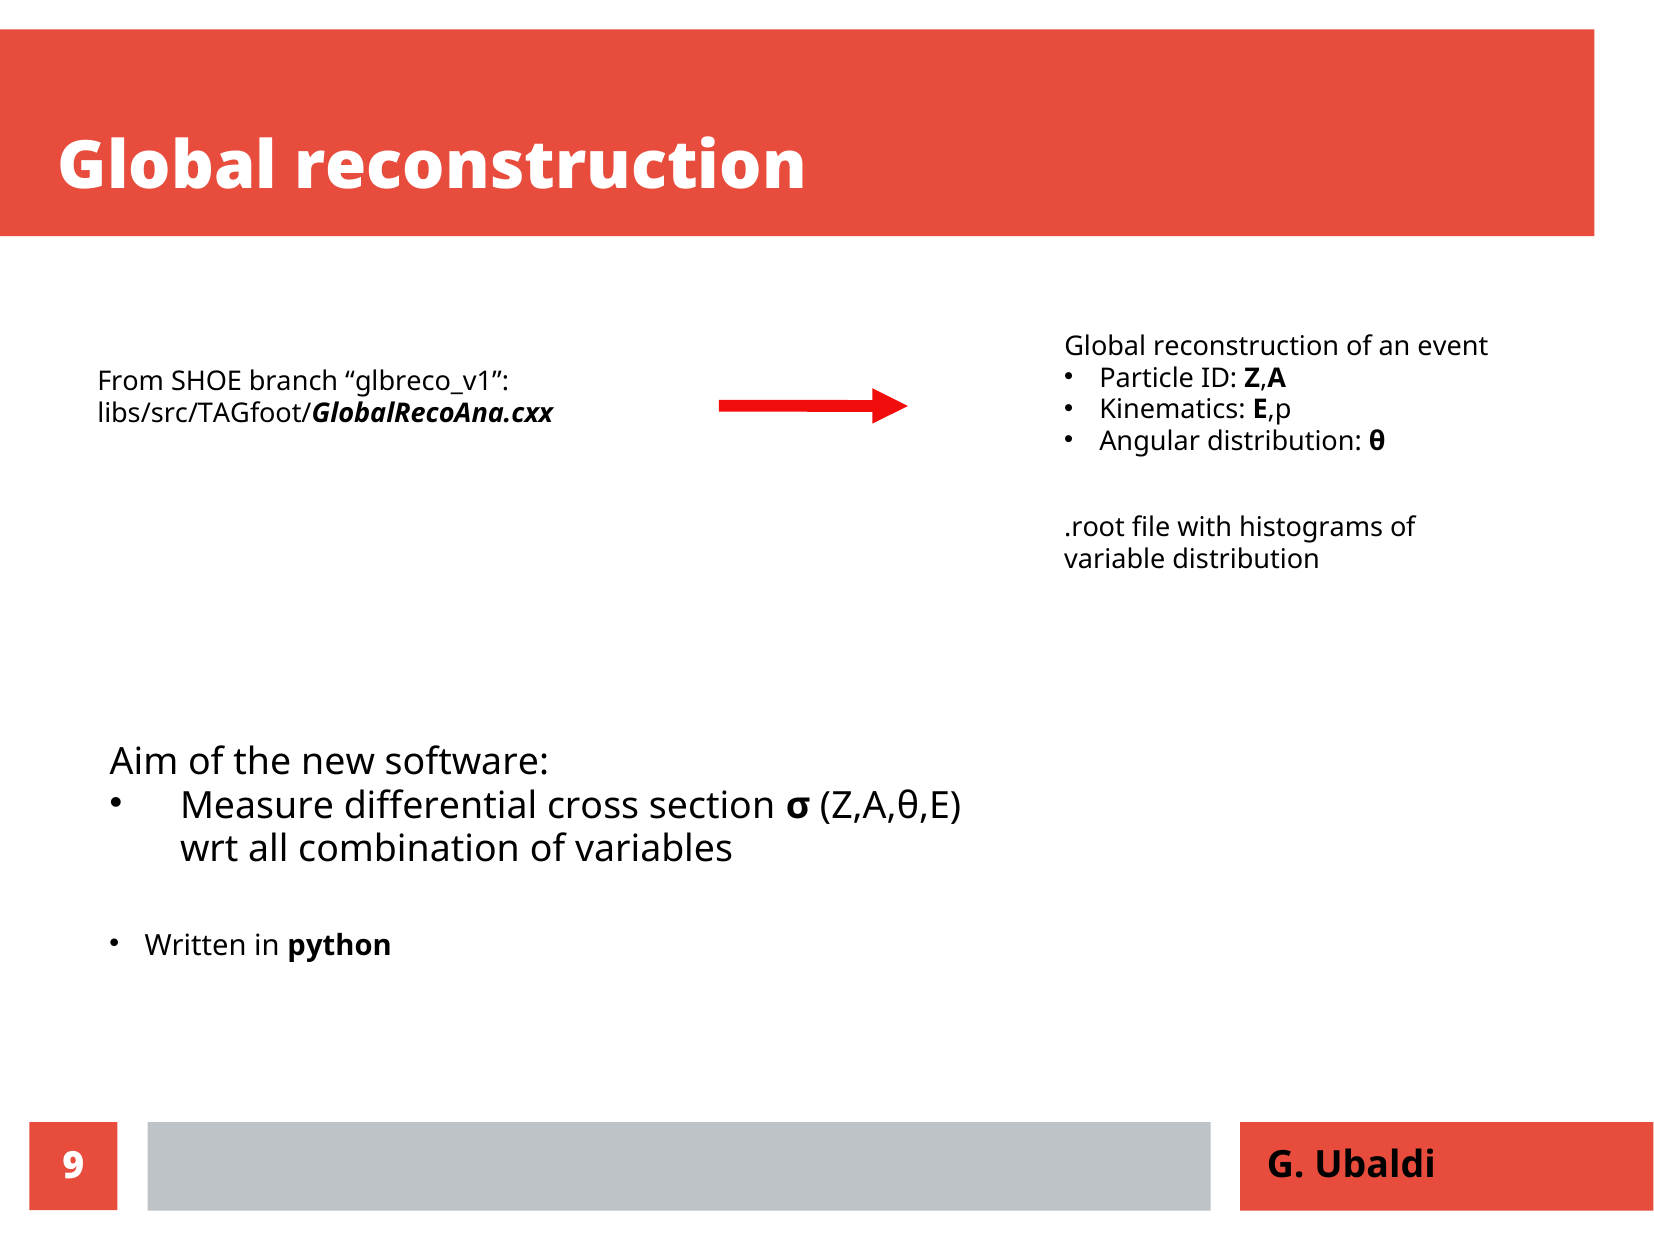

Global reconstruction
Global reconstruction of an event
Particle ID: Z,A
Kinematics: E,p
Angular distribution: θ
From SHOE branch “glbreco_v1”:
libs/src/TAGfoot/GlobalRecoAna.cxx
.root file with histograms of
variable distribution
Aim of the new software:
Measure differential cross section σ (Z,A,θ,E)
wrt all combination of variables
Written in python
9
G. Ubaldi